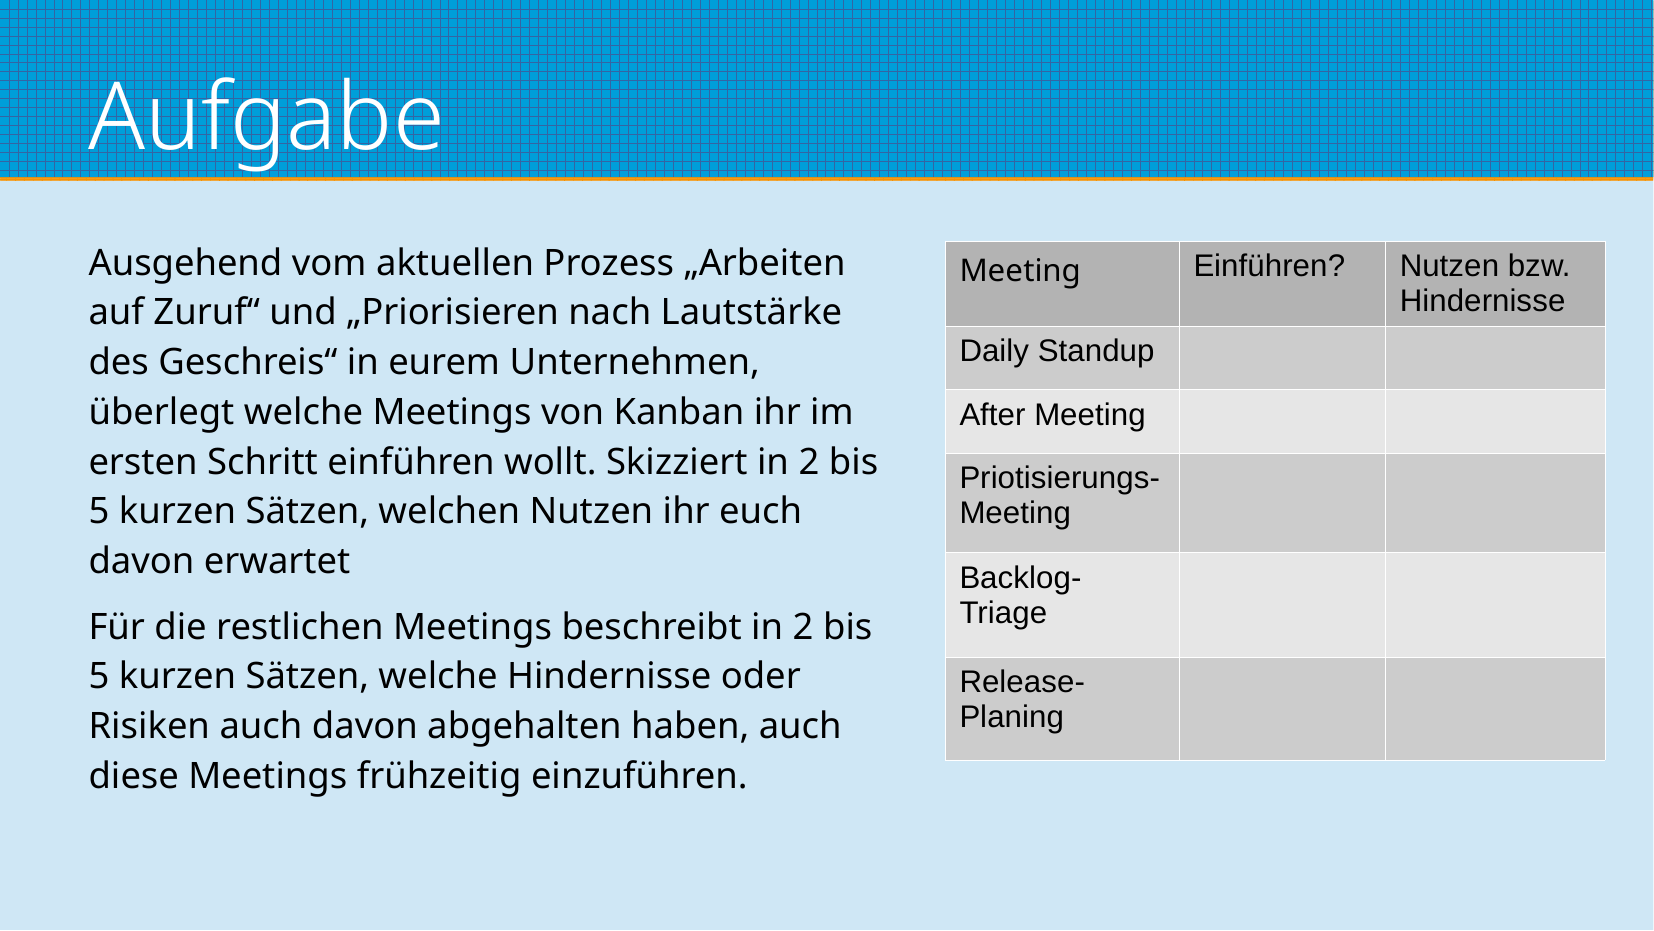

# Aufgabe
Ausgehend vom aktuellen Prozess „Arbeiten auf Zuruf“ und „Priorisieren nach Lautstärke des Geschreis“ in eurem Unternehmen, überlegt welche Meetings von Kanban ihr im ersten Schritt einführen wollt. Skizziert in 2 bis 5 kurzen Sätzen, welchen Nutzen ihr euch davon erwartet
Für die restlichen Meetings beschreibt in 2 bis 5 kurzen Sätzen, welche Hindernisse oder Risiken auch davon abgehalten haben, auch diese Meetings frühzeitig einzuführen.
| Meeting | Einführen? | Nutzen bzw. Hindernisse |
| --- | --- | --- |
| Daily Standup | | |
| After Meeting | | |
| Priotisierungs-Meeting | | |
| Backlog-Triage | | |
| Release-Planing | | |